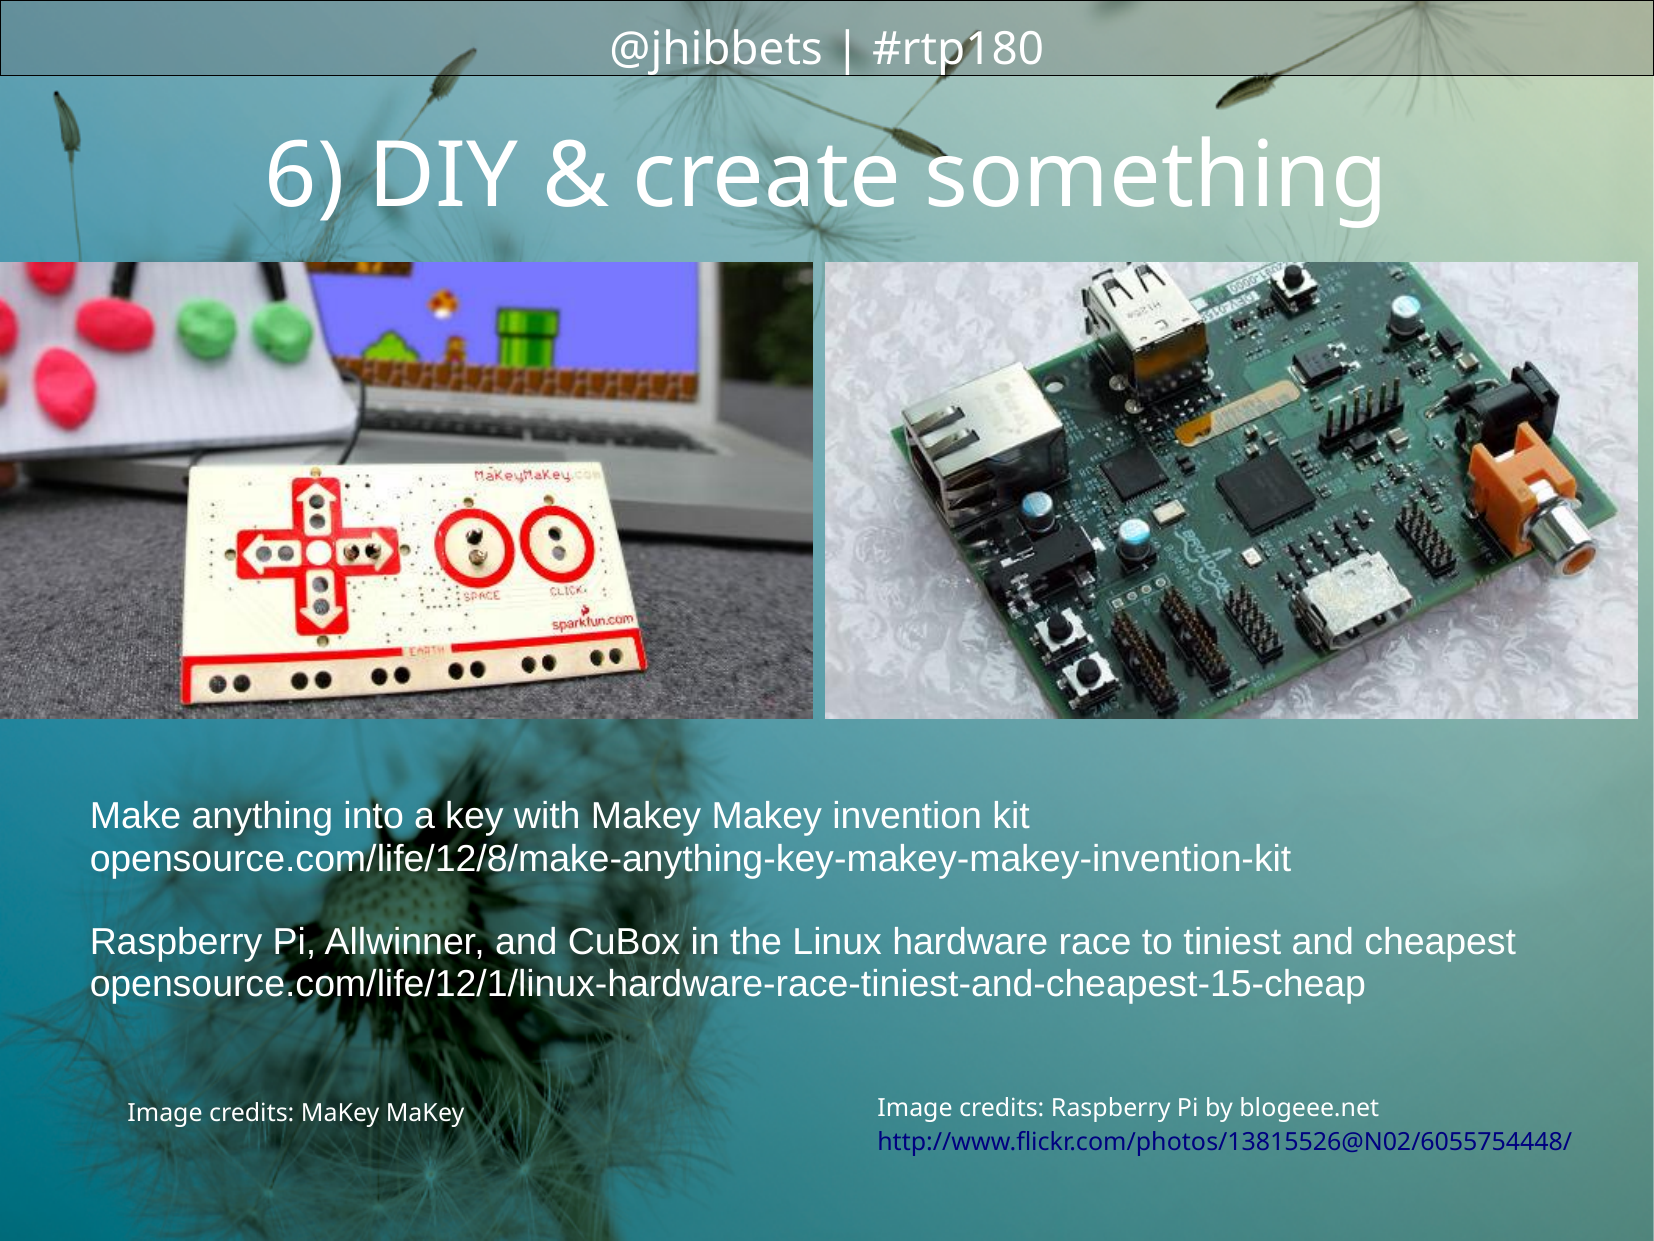

# 6) DIY & create something
Make anything into a key with Makey Makey invention kit
opensource.com/life/12/8/make-anything-key-makey-makey-invention-kit
Raspberry Pi, Allwinner, and CuBox in the Linux hardware race to tiniest and cheapest
opensource.com/life/12/1/linux-hardware-race-tiniest-and-cheapest-15-cheap
Image credits: Raspberry Pi by blogeee.net
http://www.flickr.com/photos/13815526@N02/6055754448/
Image credits: MaKey MaKey